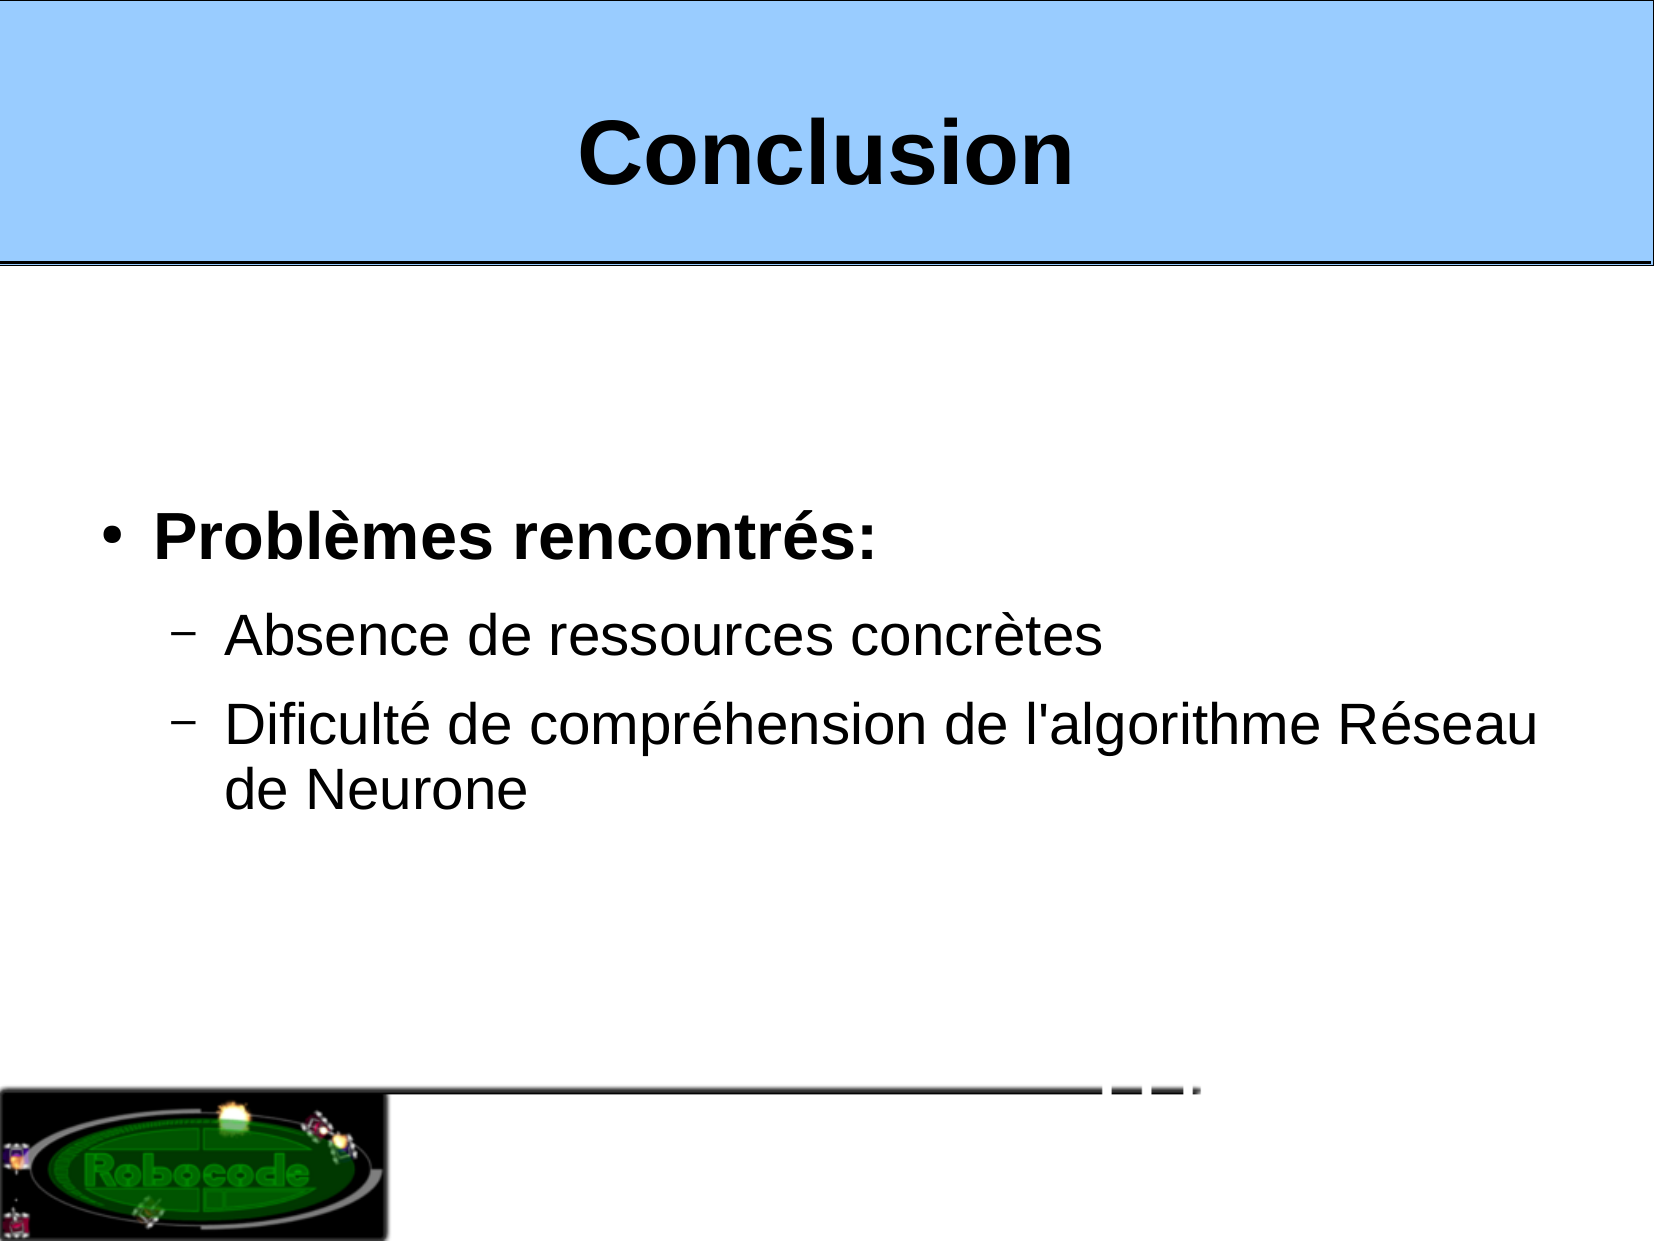

# Conclusion
Problèmes rencontrés:
Absence de ressources concrètes
Dificulté de compréhension de l'algorithme Réseau de Neurone